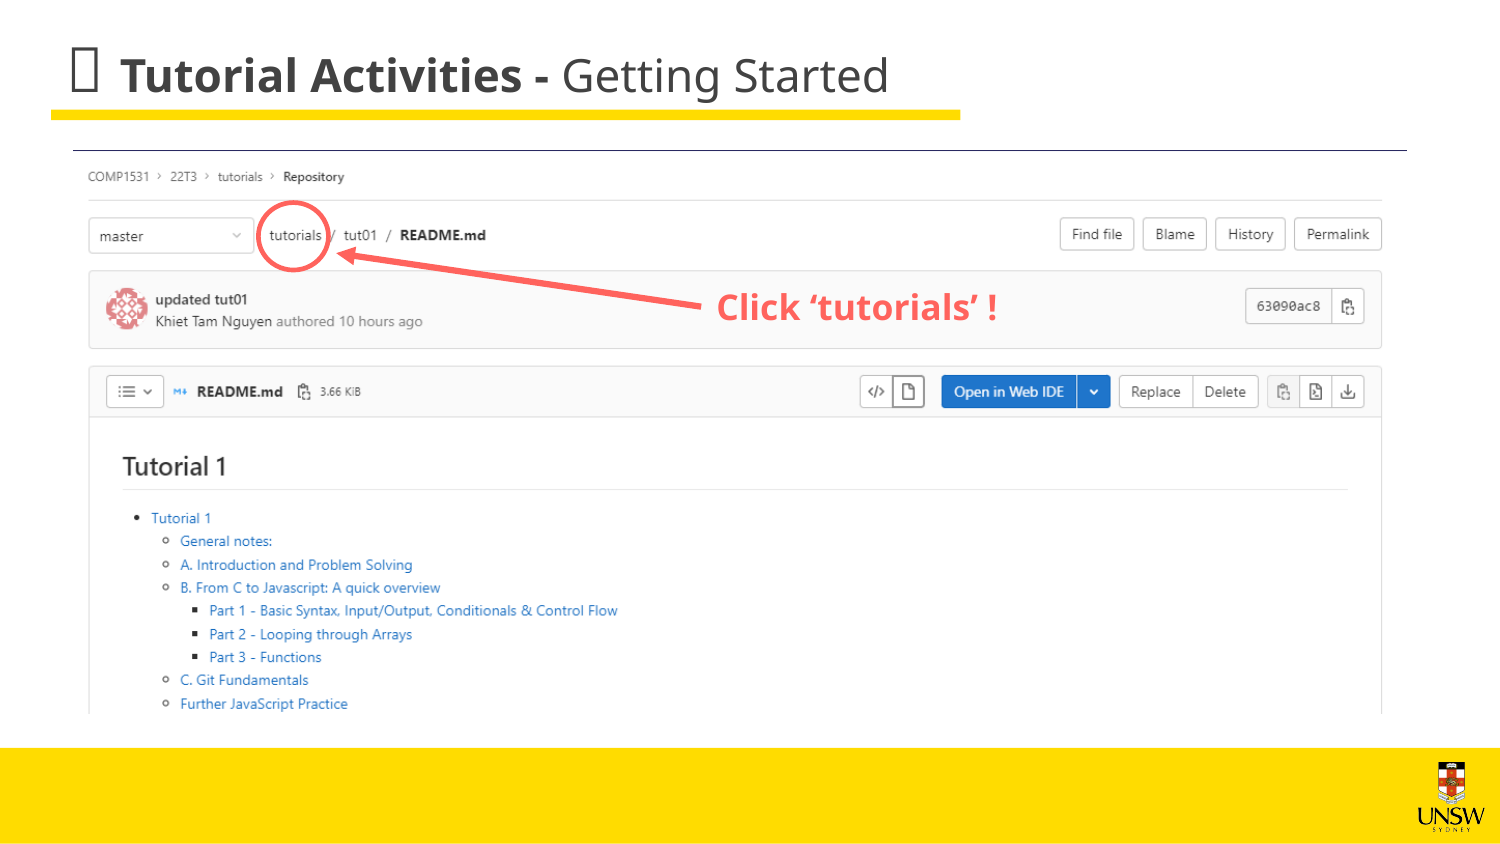

🧠 Tutorial Activities - Getting Started
Click ‘tutorials’ !